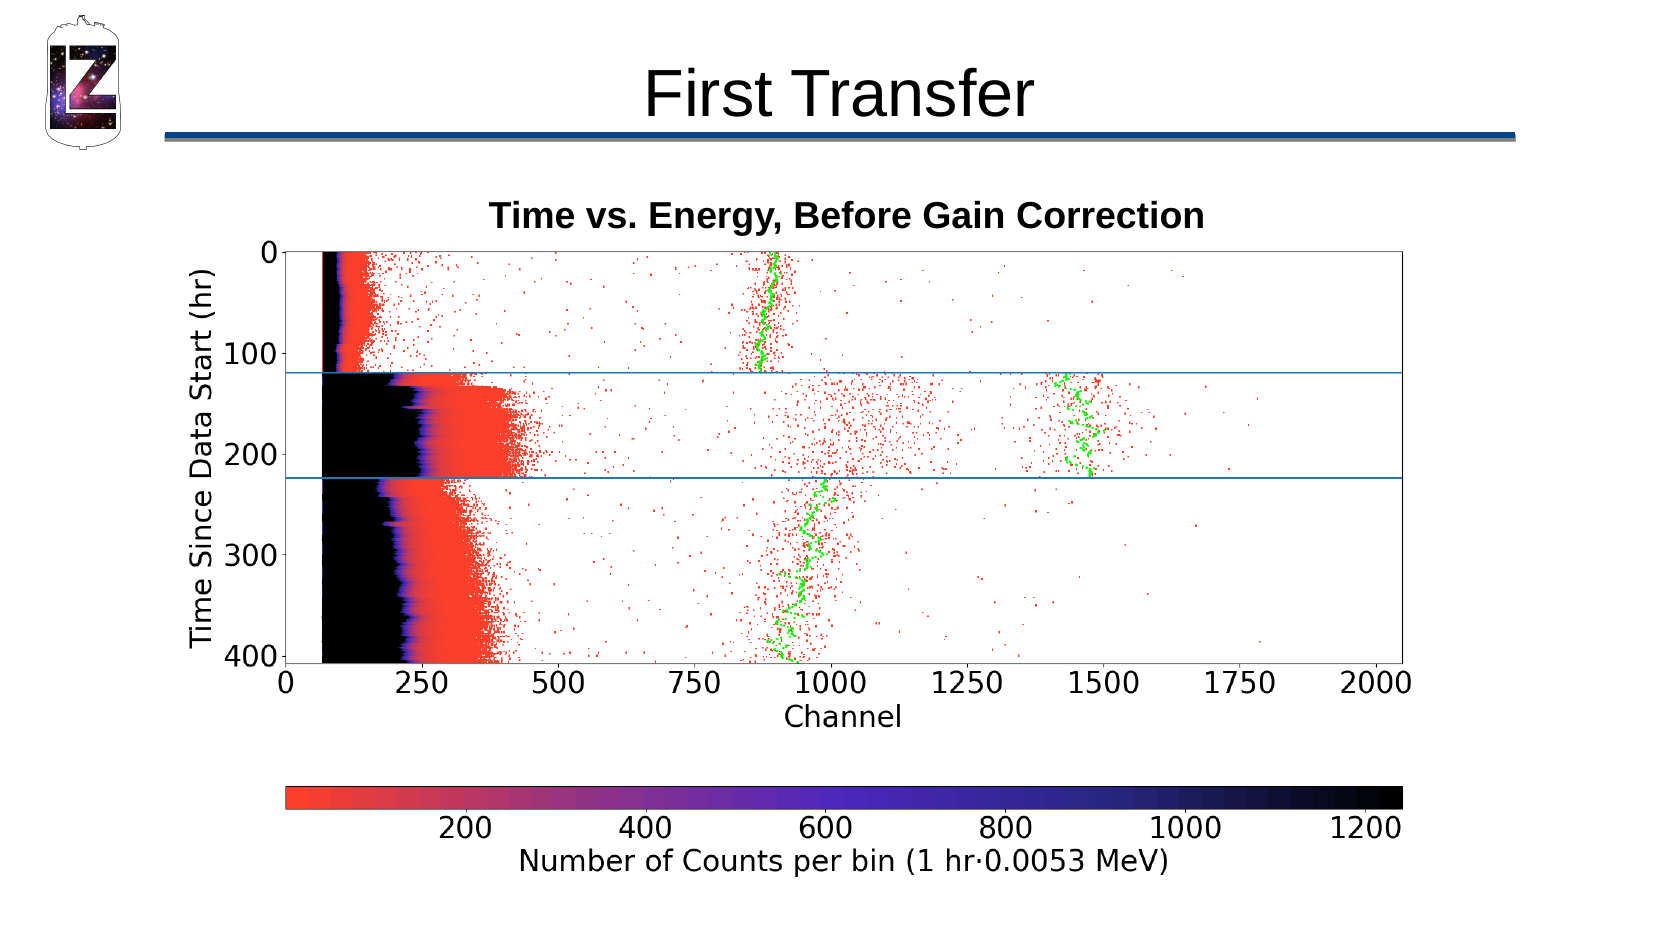

# First Transfer
Time vs. Energy, Before Gain Correction